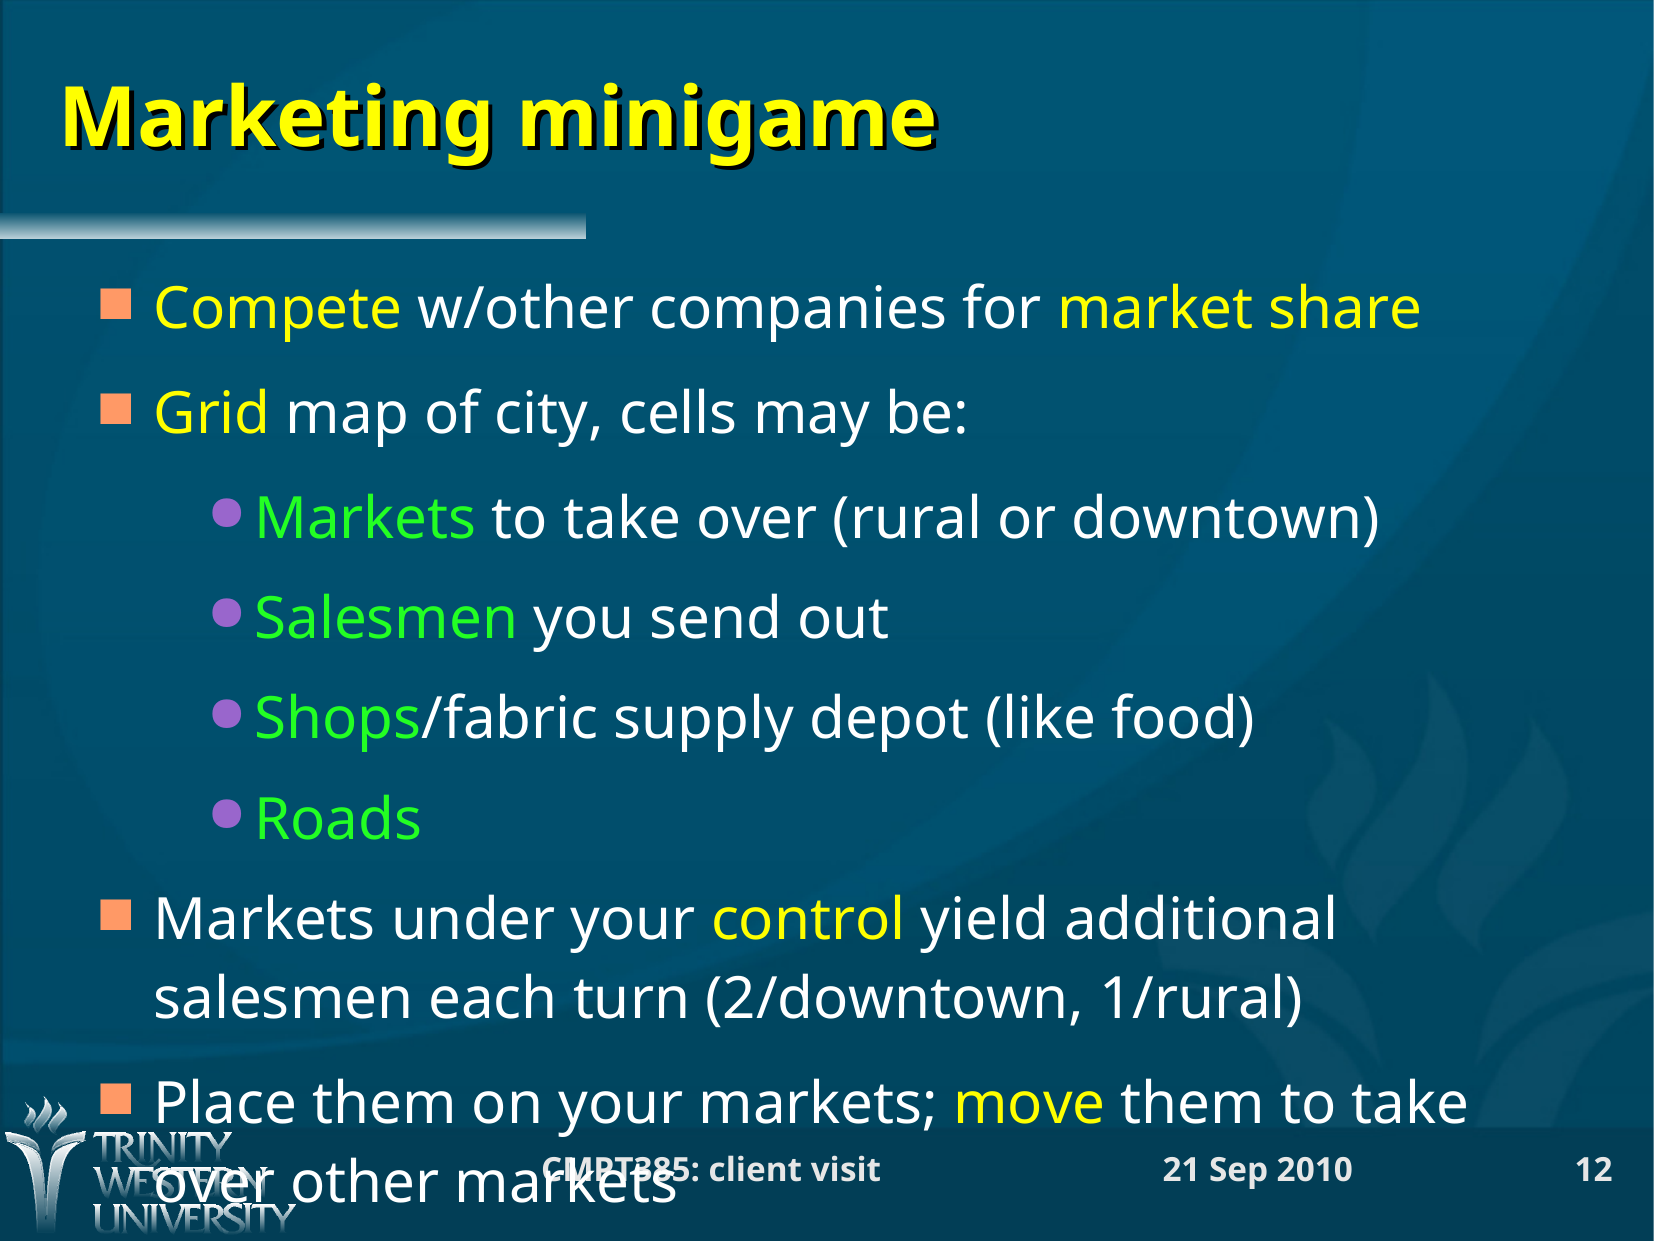

# Marketing minigame
Compete w/other companies for market share
Grid map of city, cells may be:
Markets to take over (rural or downtown)
Salesmen you send out
Shops/fabric supply depot (like food)
Roads
Markets under your control yield additional salesmen each turn (2/downtown, 1/rural)
Place them on your markets; move them to take over other markets
CMPT385: client visit
21 Sep 2010
12